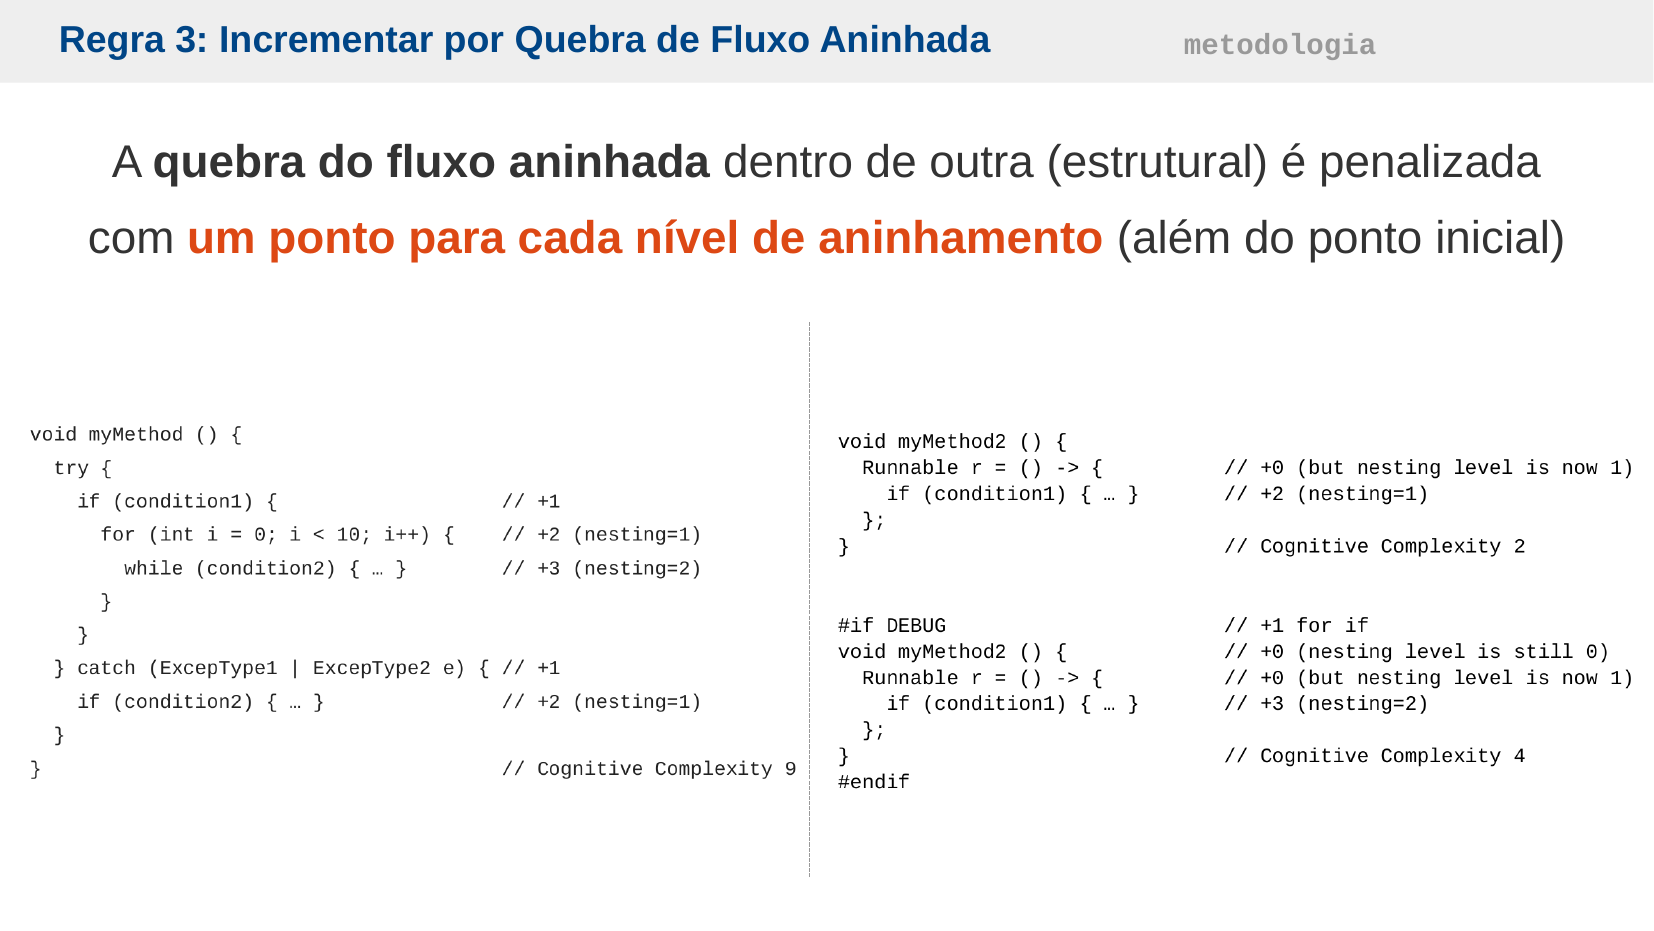

# Regra 3: Incrementar por Quebra de Fluxo Aninhada
metodologia
A quebra do fluxo aninhada dentro de outra (estrutural) é penalizada com um ponto para cada nível de aninhamento (além do ponto inicial)